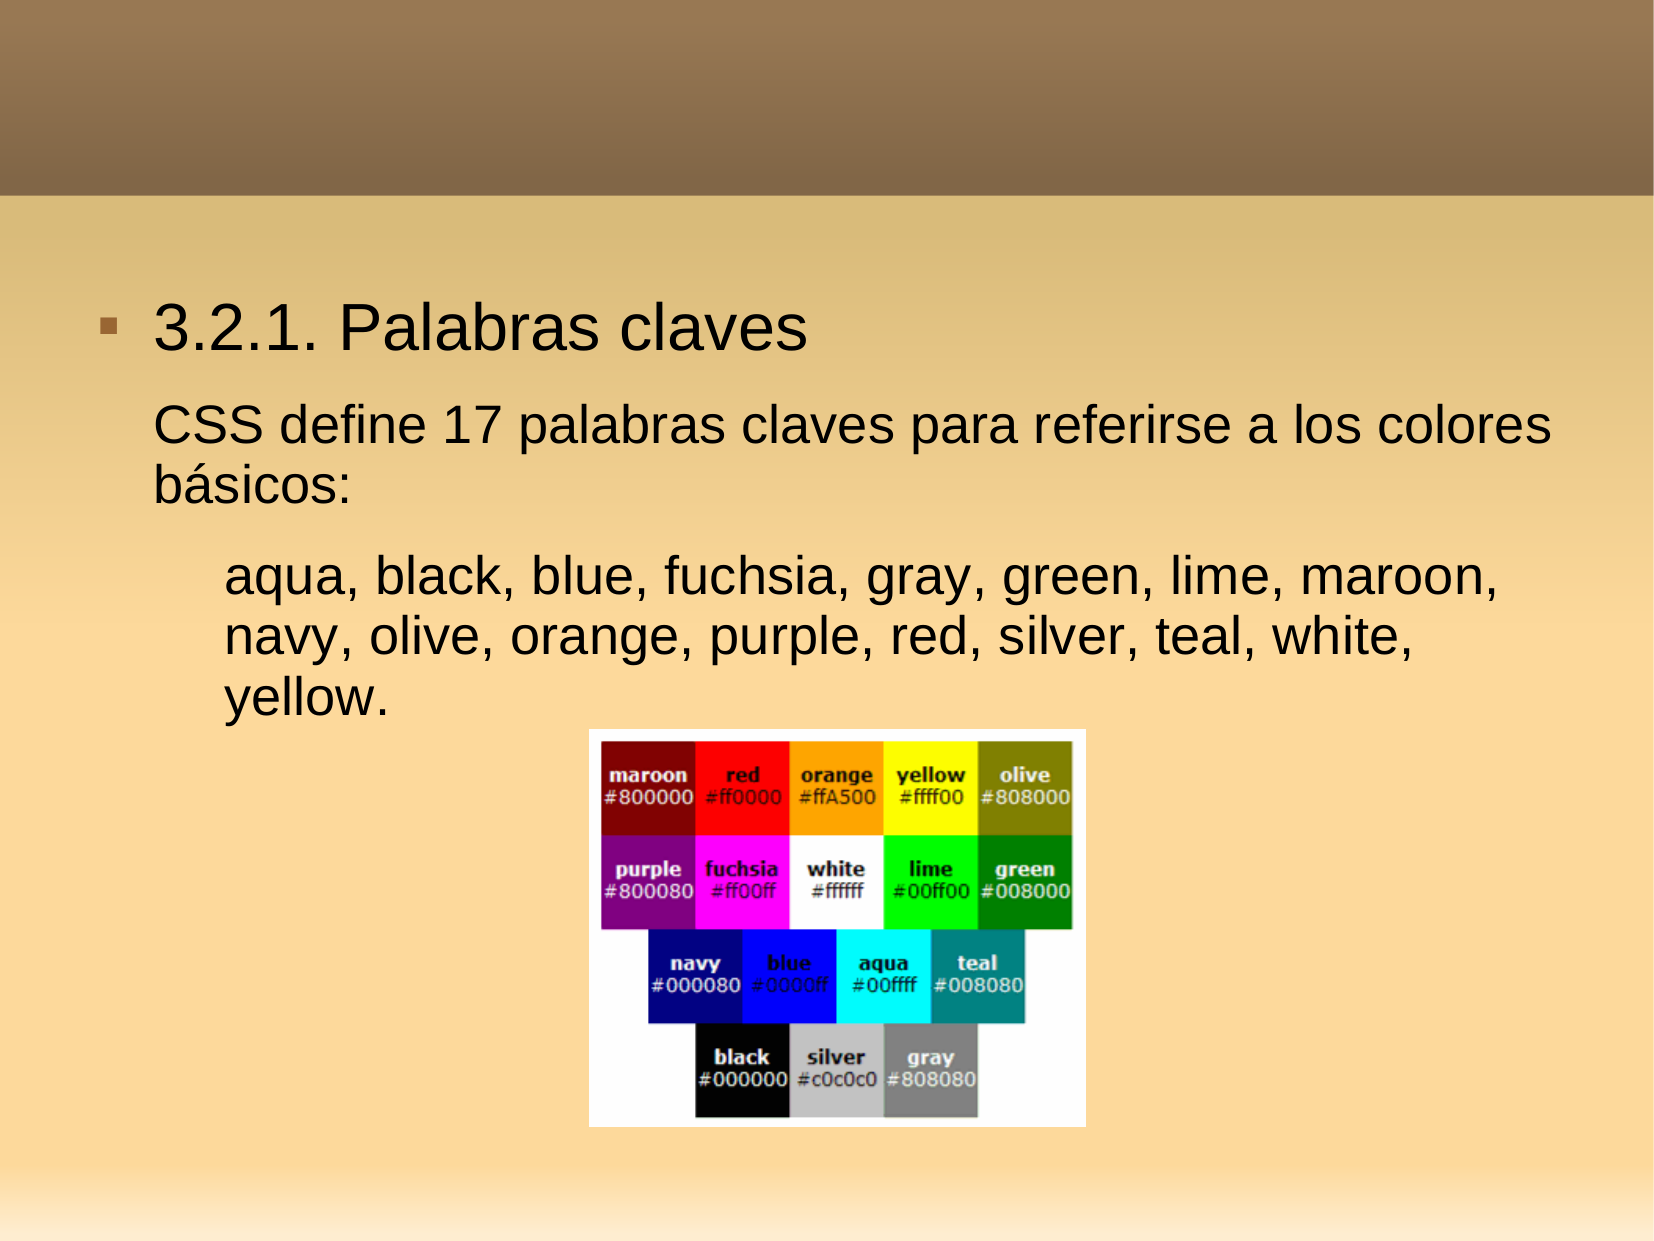

#
3.2.1. Palabras claves
CSS define 17 palabras claves para referirse a los colores básicos:
aqua, black, blue, fuchsia, gray, green, lime, maroon, navy, olive, orange, purple, red, silver, teal, white, yellow.